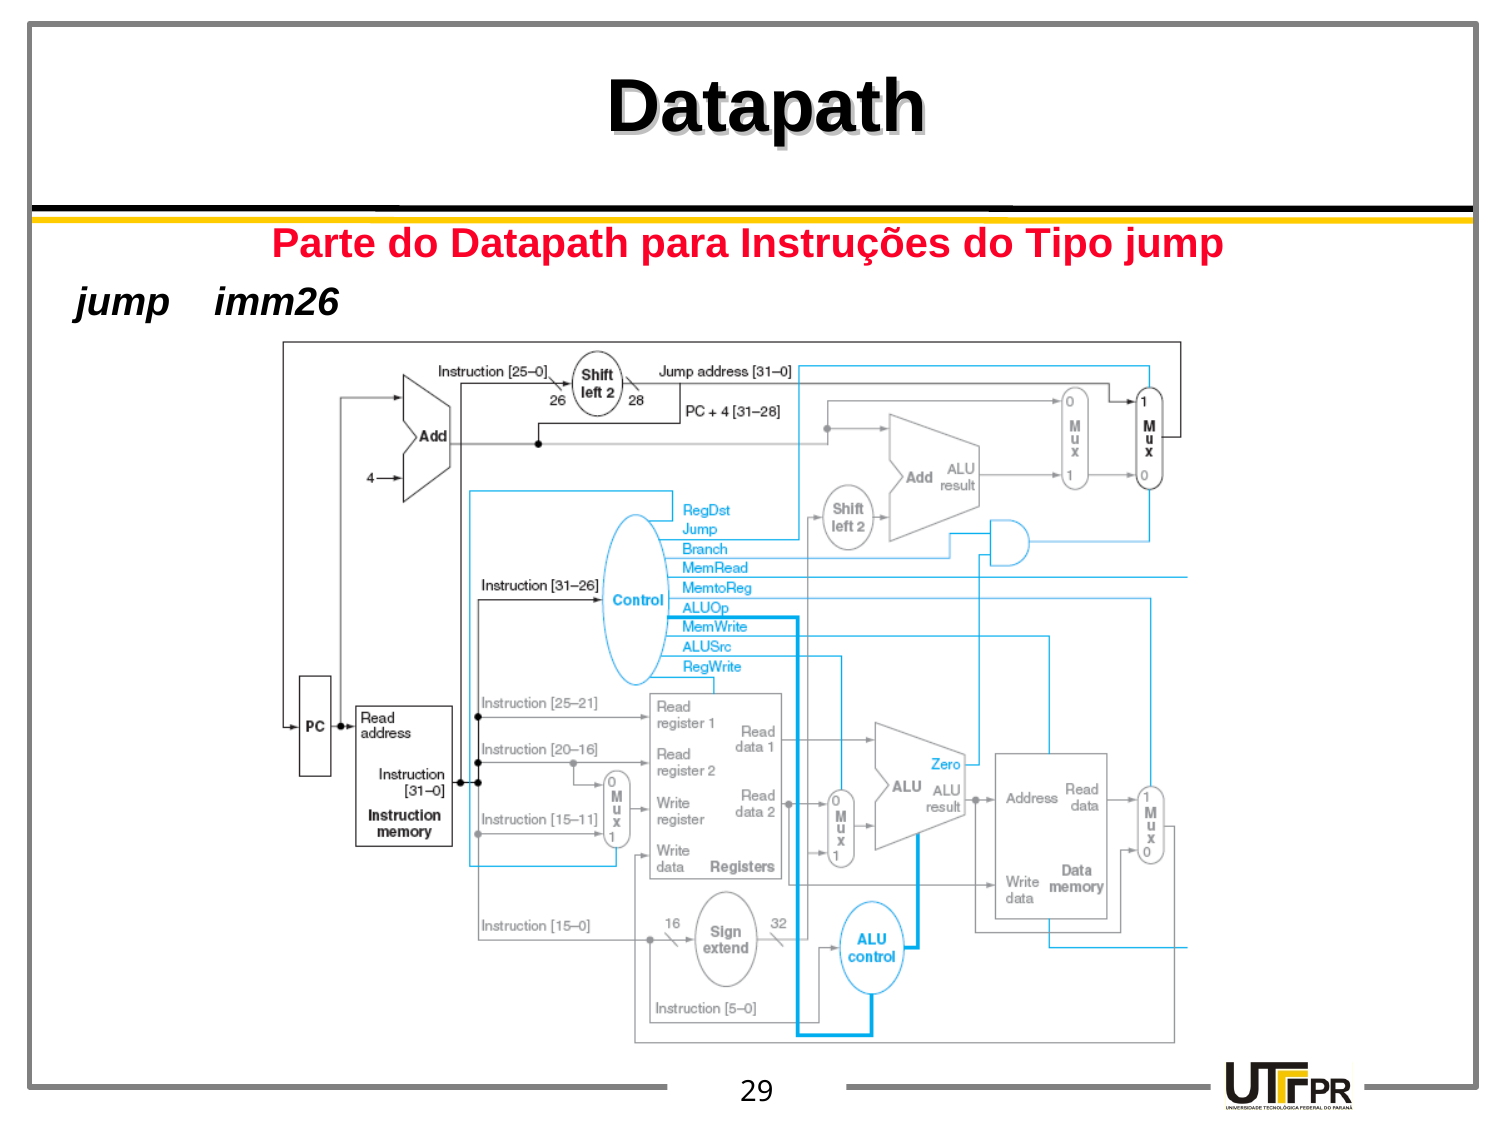

Datapath
# Parte do Datapath para Instruções do Tipo jump
jump imm26